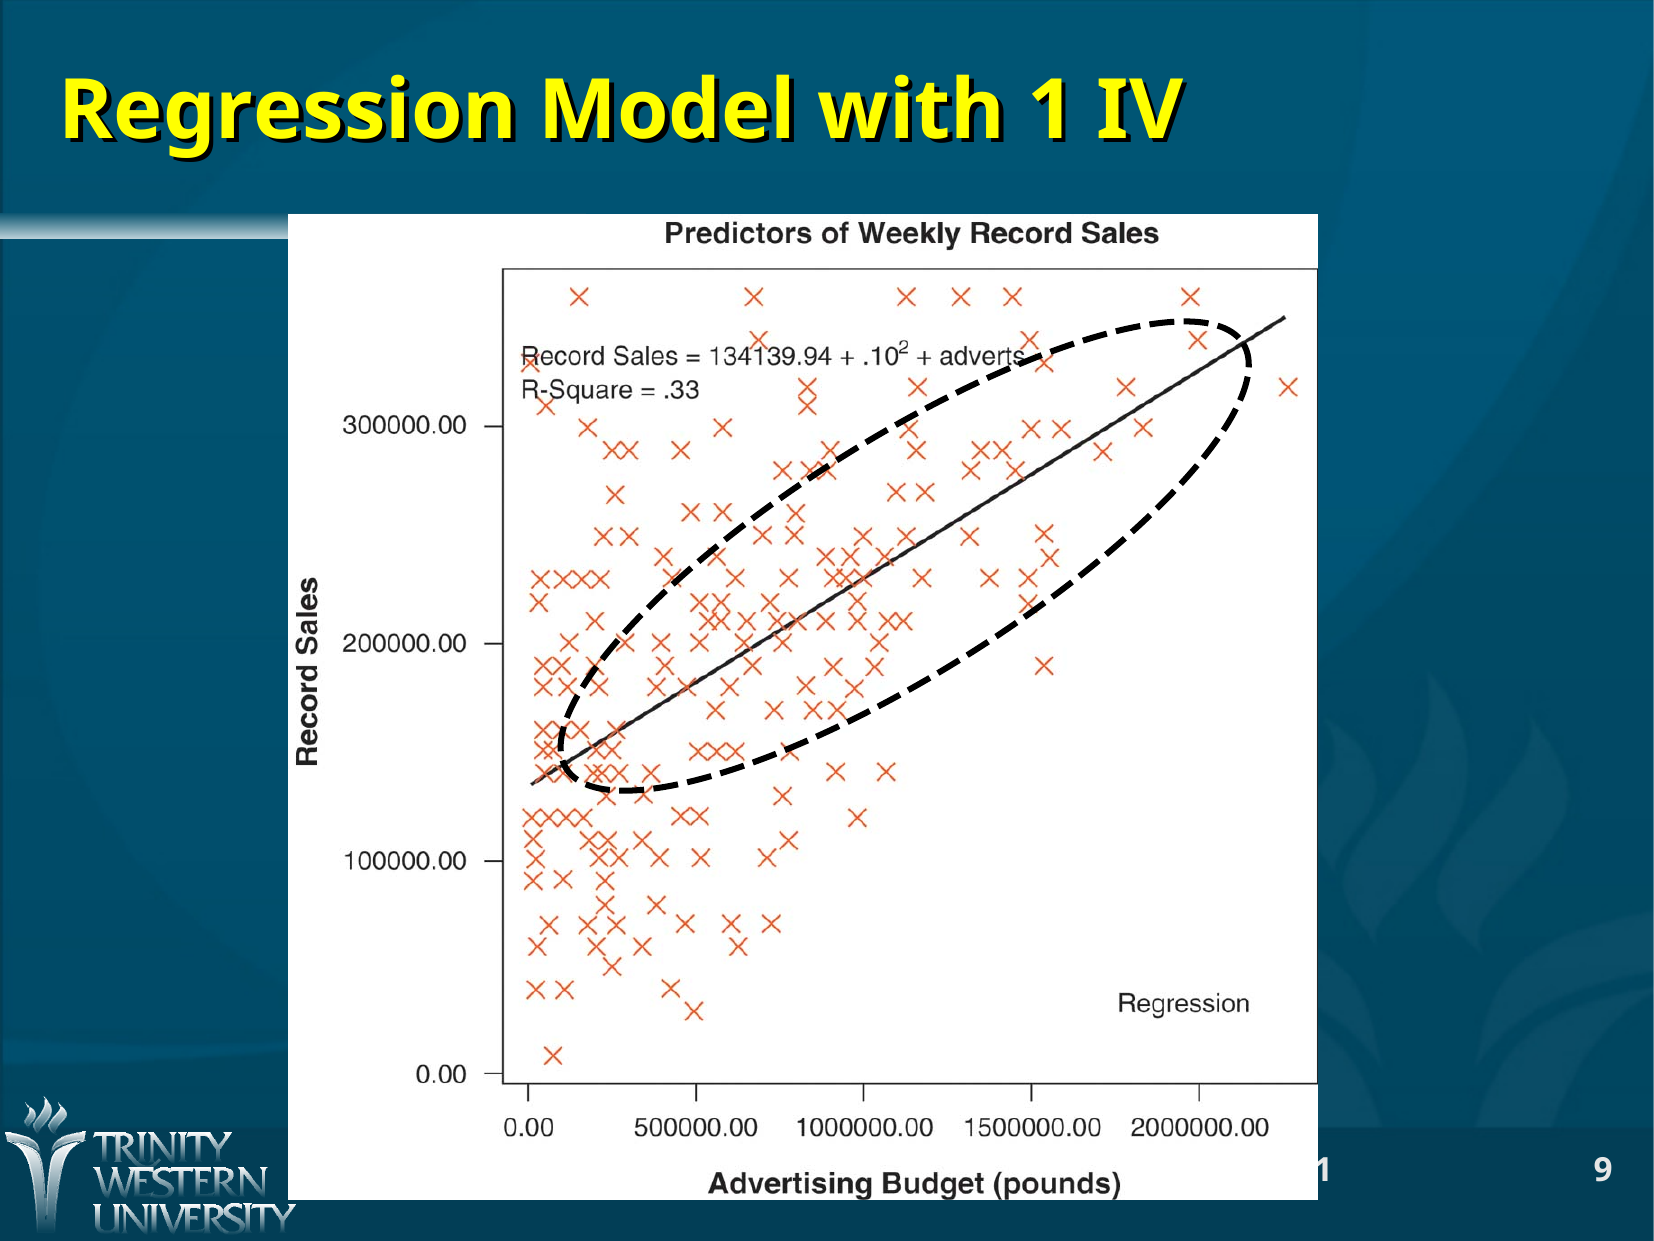

# Regression Model with 1 IV
CPSY501: multiple regression
7 Oct 2011
9